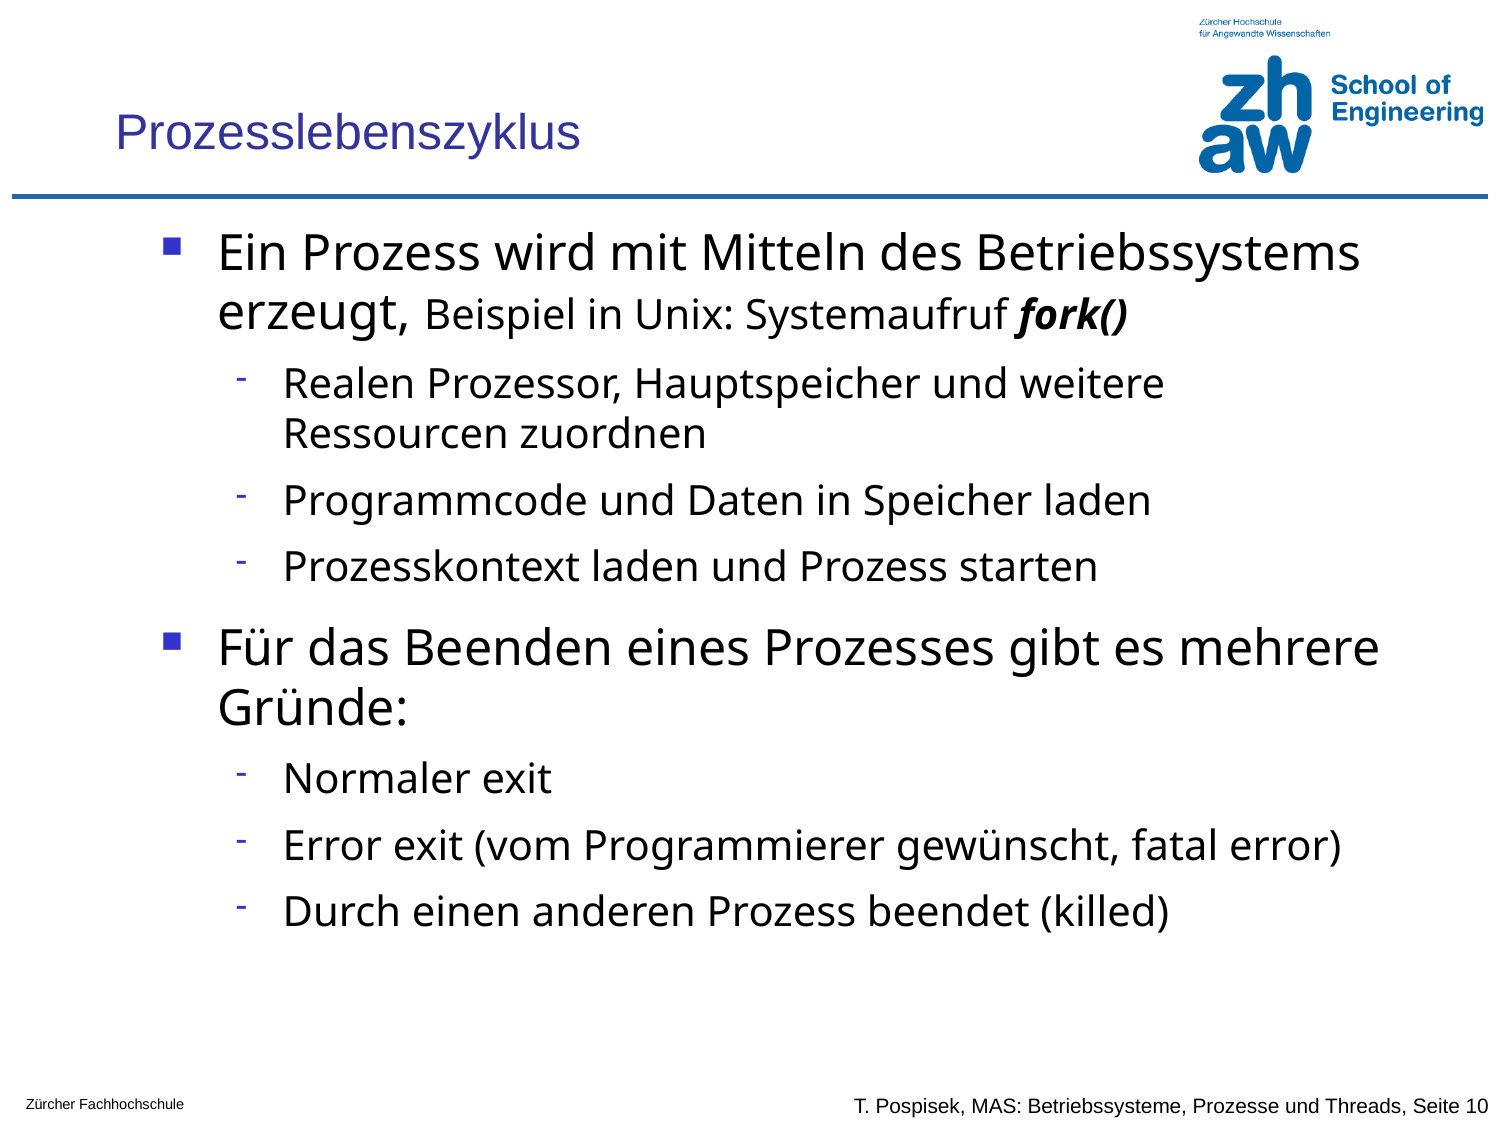

# Prozesslebenszyklus
Ein Prozess wird mit Mitteln des Betriebssystems erzeugt, Beispiel in Unix: Systemaufruf fork()
Realen Prozessor, Hauptspeicher und weitere Ressourcen zuordnen
Programmcode und Daten in Speicher laden
Prozesskontext laden und Prozess starten
Für das Beenden eines Prozesses gibt es mehrere Gründe:
Normaler exit
Error exit (vom Programmierer gewünscht, fatal error)
Durch einen anderen Prozess beendet (killed)